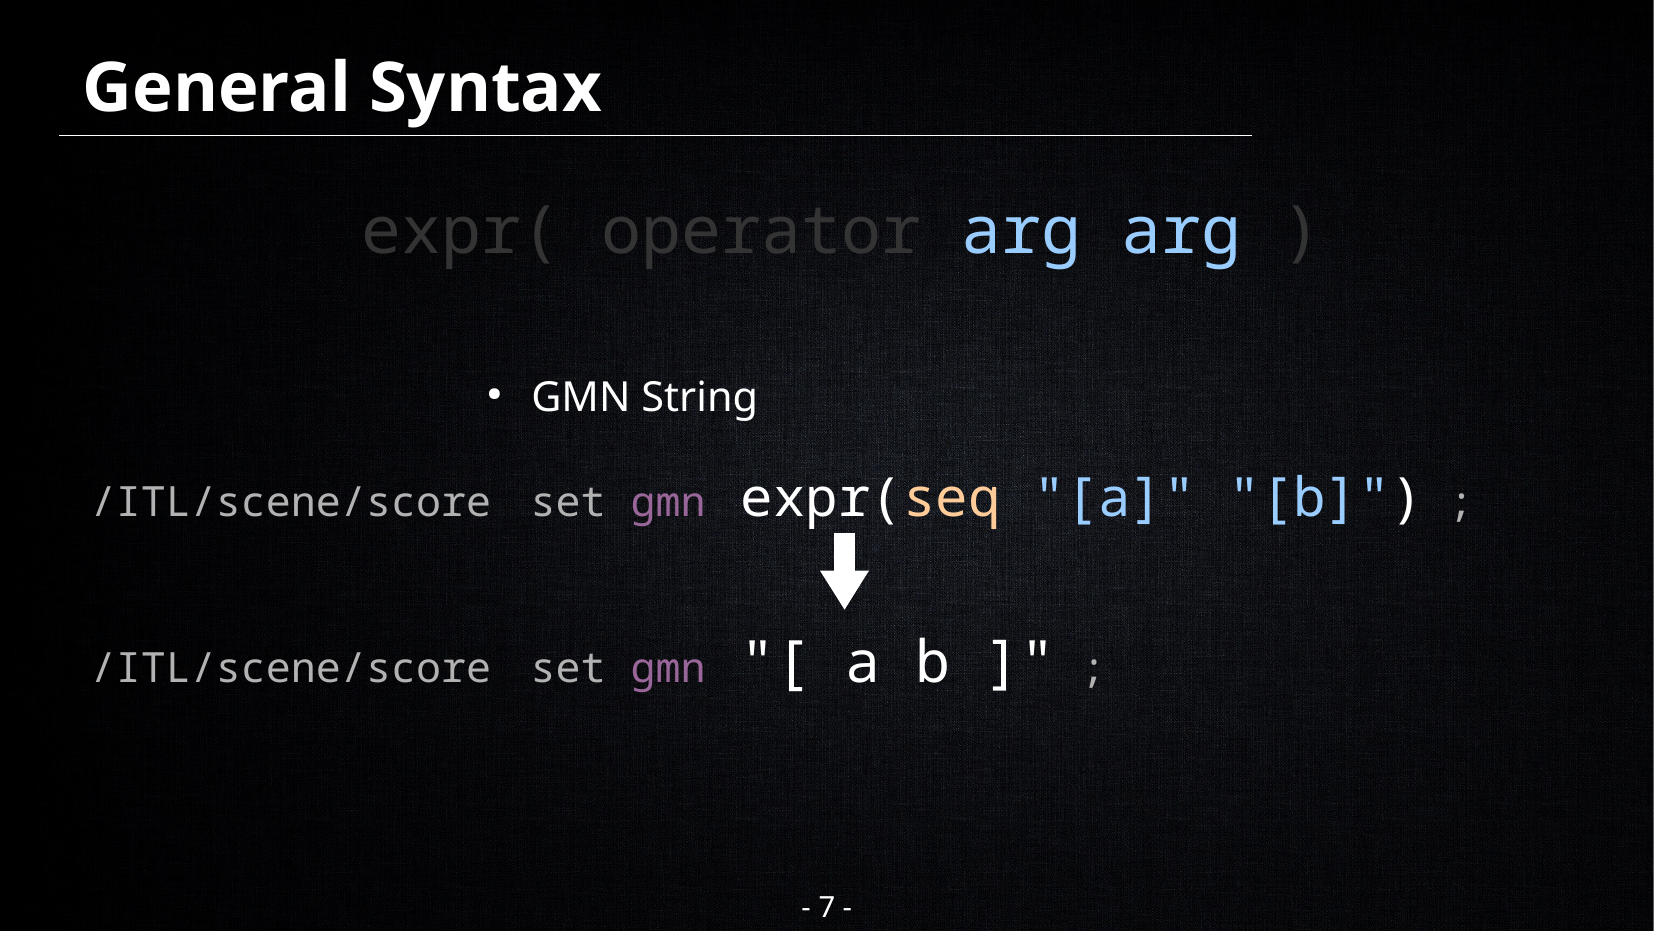

# General Syntax
expr( operator arg arg )
GMN String
/ITL/scene/score set gmn expr(seq "[a]" "[b]") ;
/ITL/scene/score set gmn "[ a b ]" ;
7